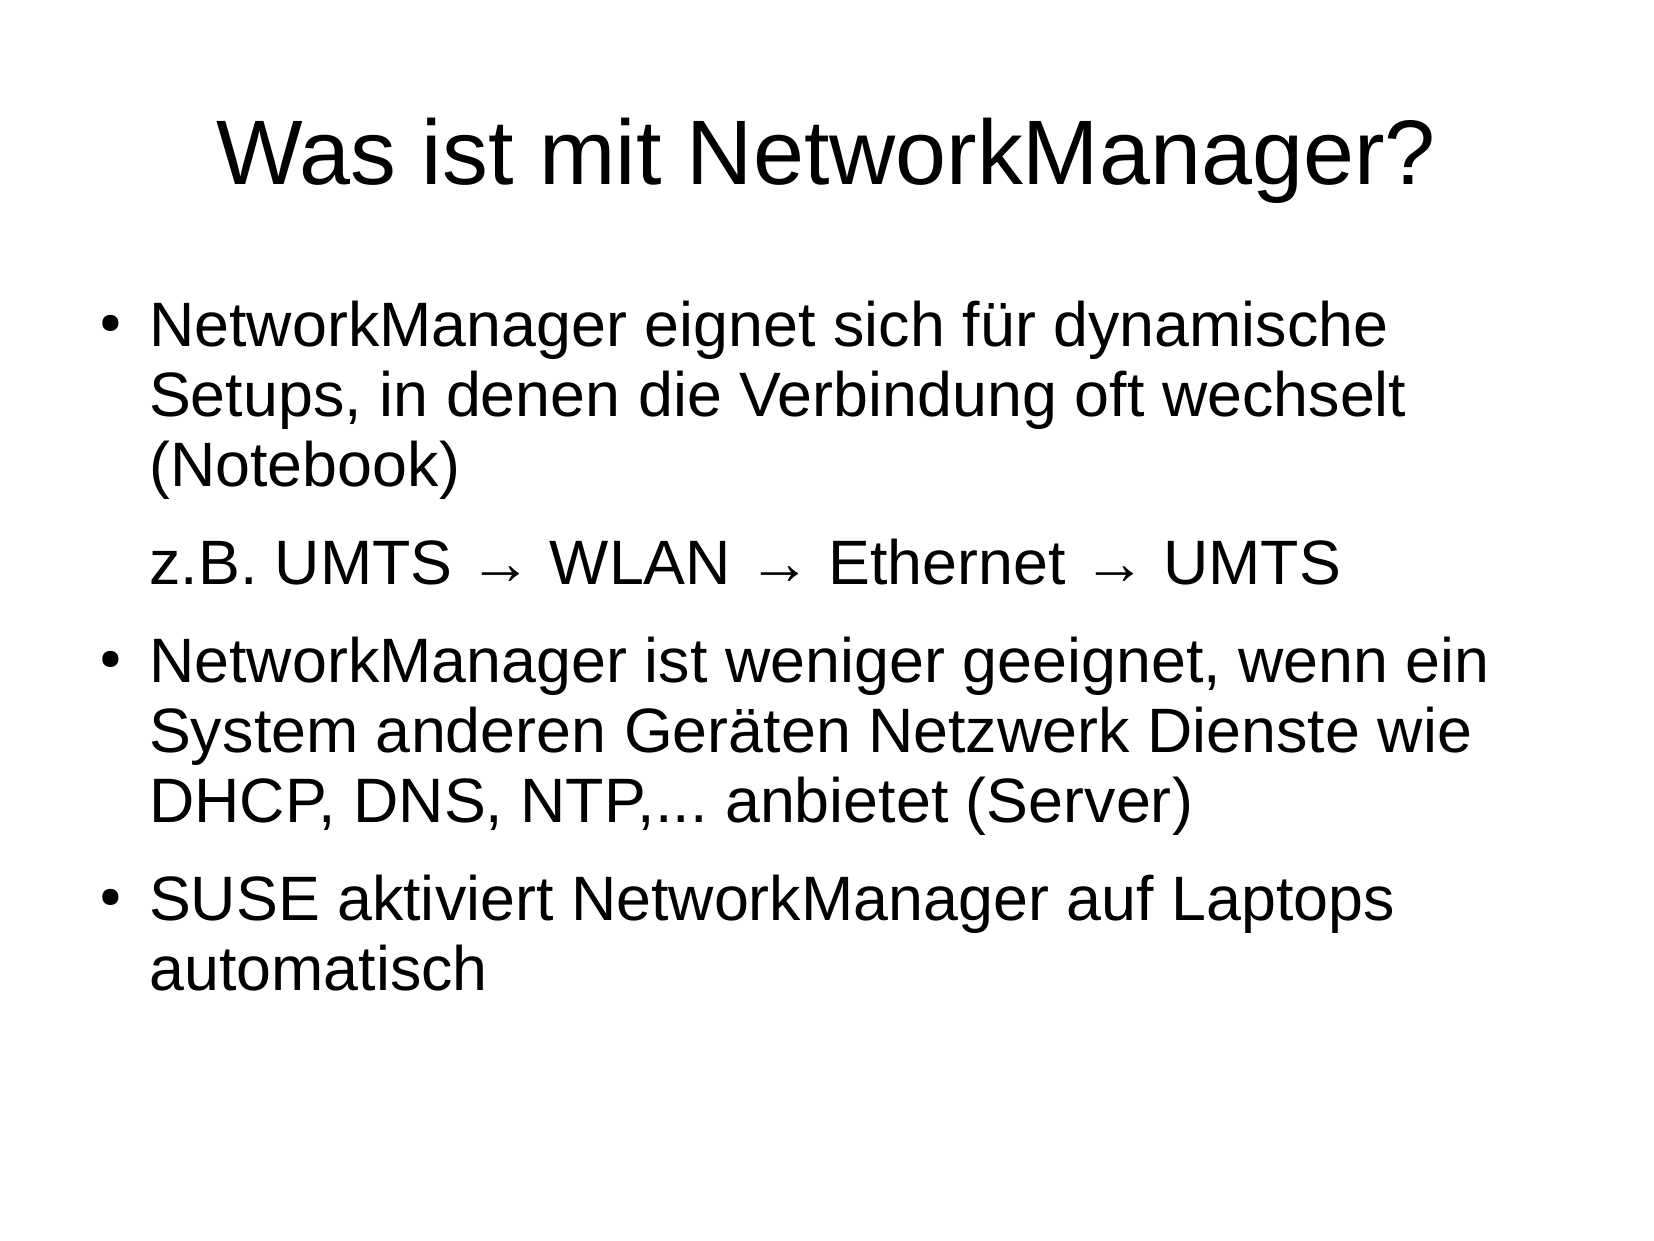

# Was ist mit NetworkManager?
NetworkManager eignet sich für dynamische Setups, in denen die Verbindung oft wechselt (Notebook)
z.B. UMTS → WLAN → Ethernet → UMTS
NetworkManager ist weniger geeignet, wenn ein System anderen Geräten Netzwerk Dienste wie DHCP, DNS, NTP,... anbietet (Server)
SUSE aktiviert NetworkManager auf Laptops automatisch